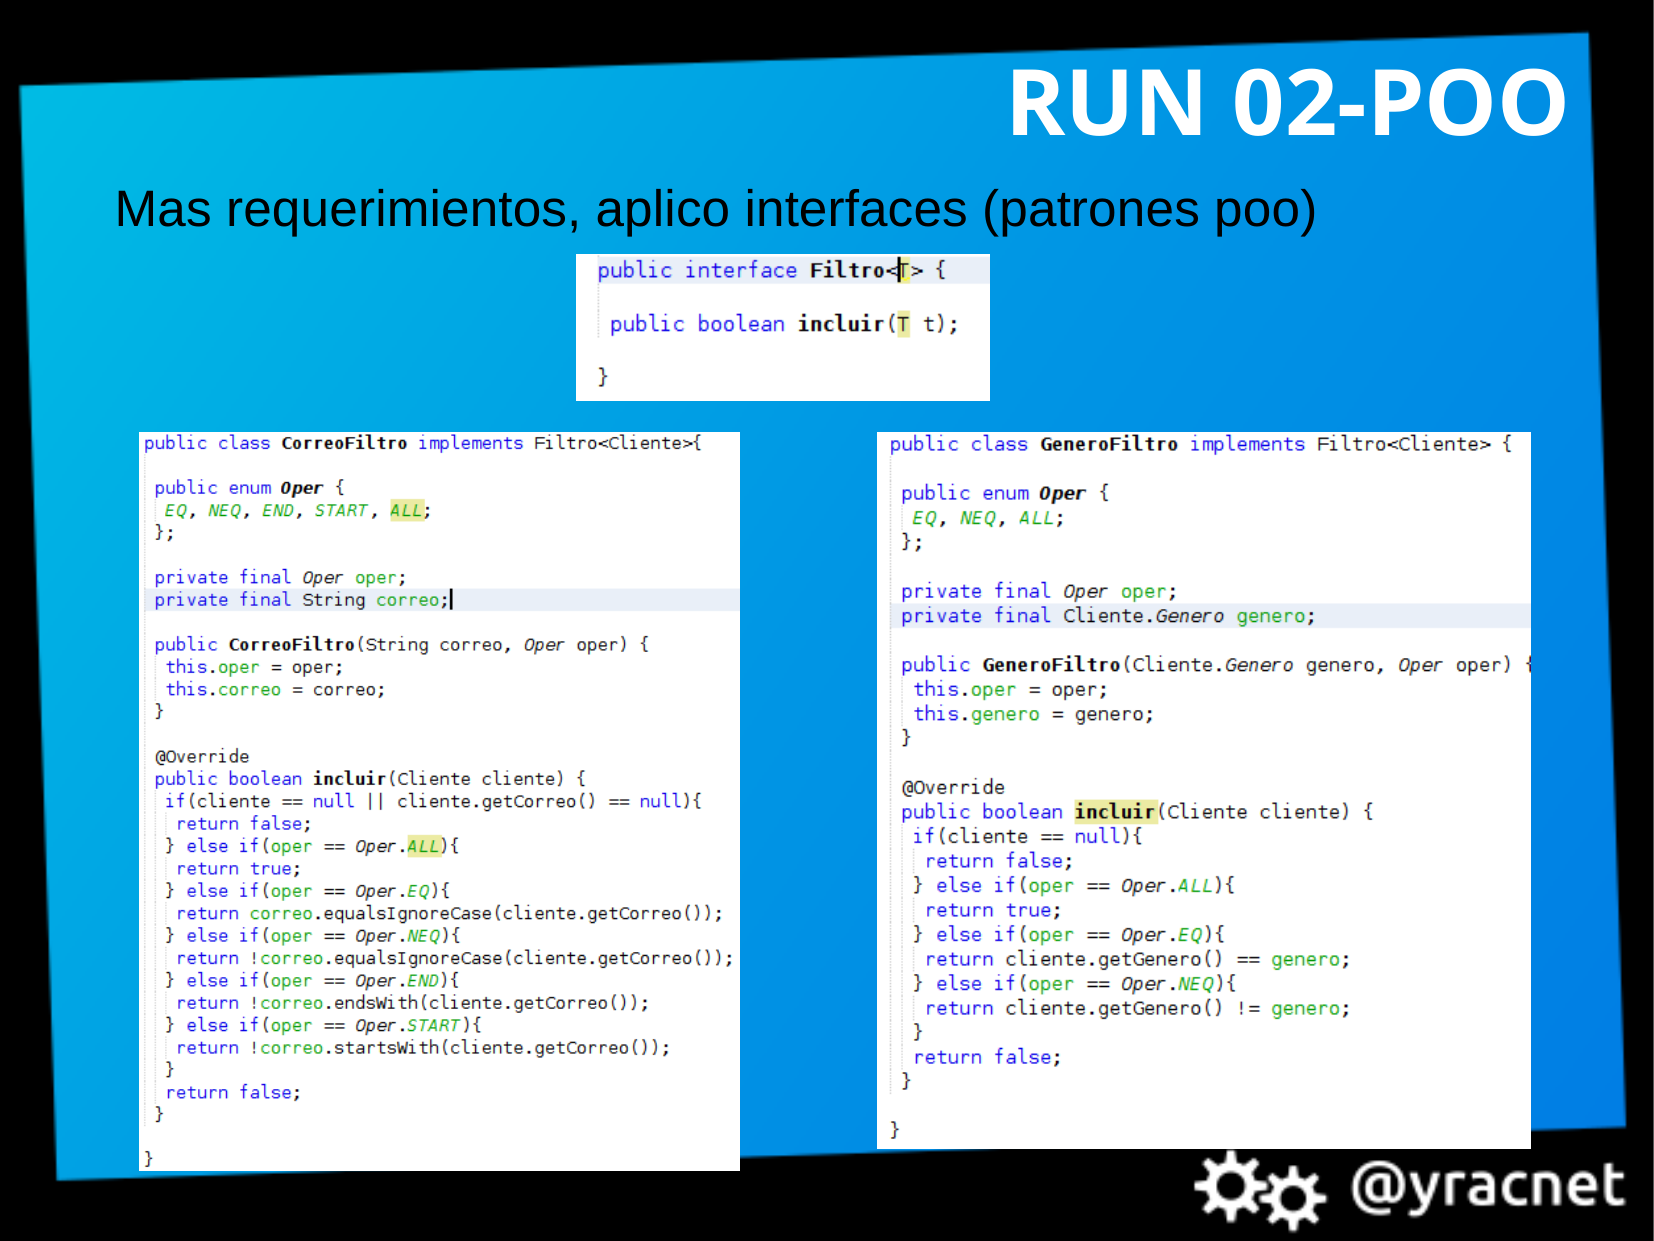

RUN 02-POO
# Mas requerimientos, aplico interfaces (patrones poo)